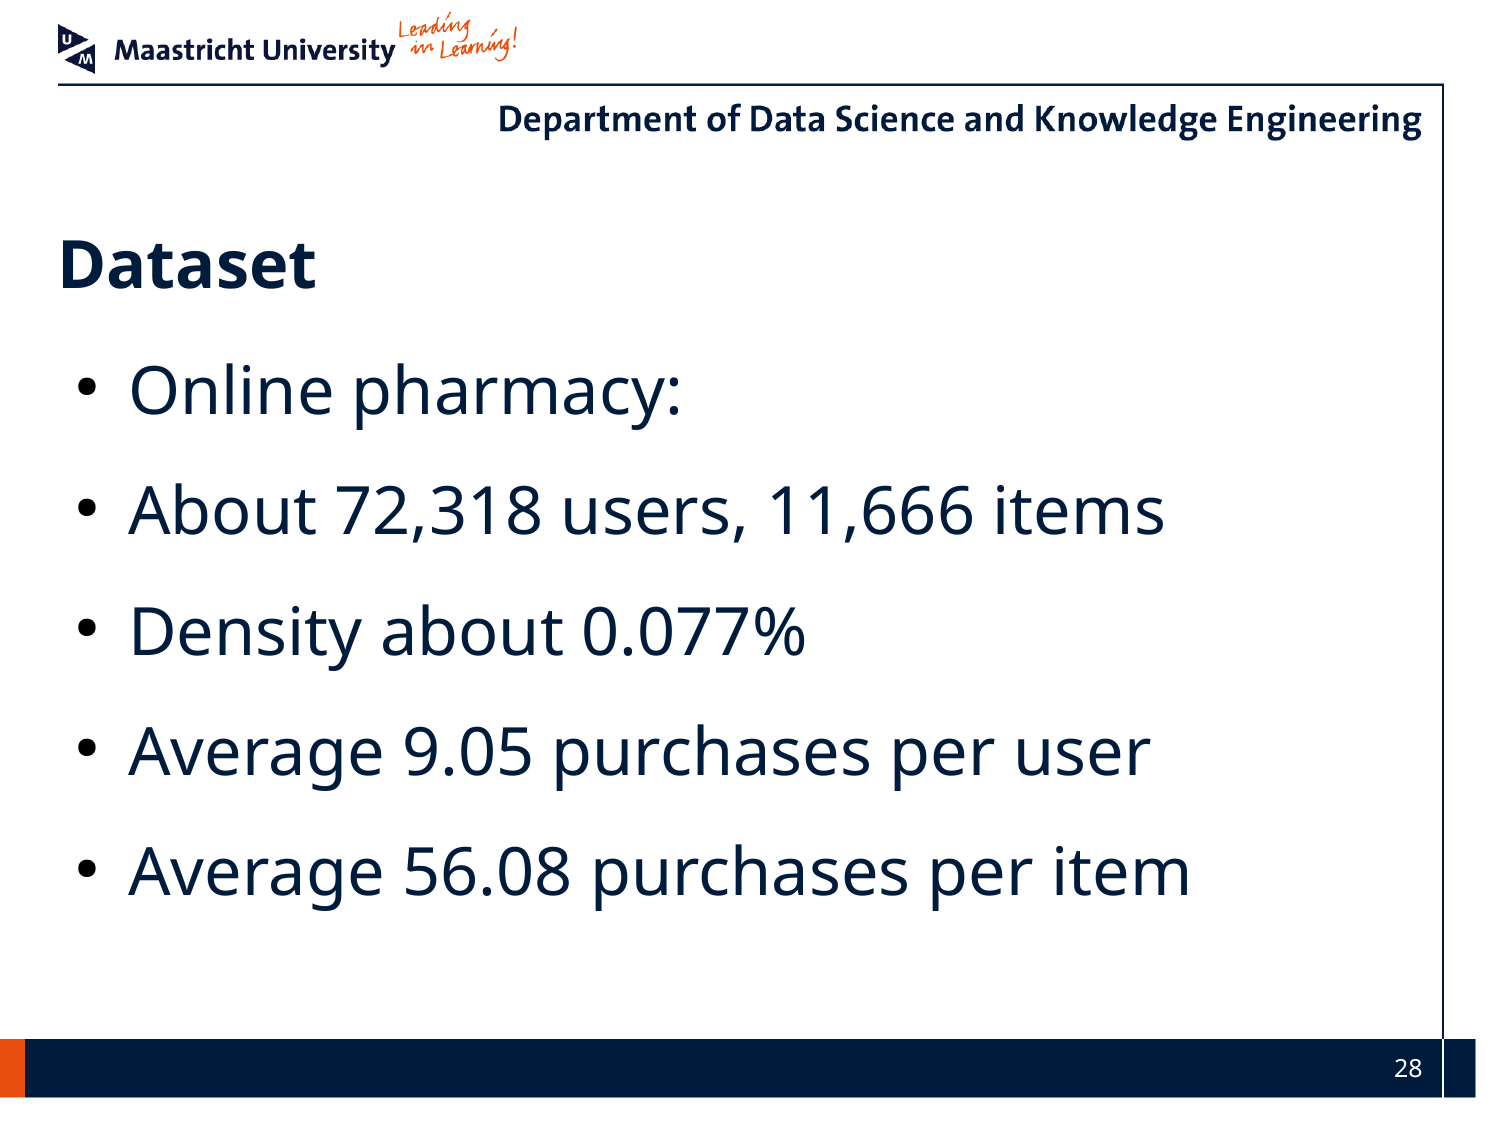

# Dataset
Online pharmacy:
About 72,318 users, 11,666 items
Density about 0.077%
Average 9.05 purchases per user
Average 56.08 purchases per item